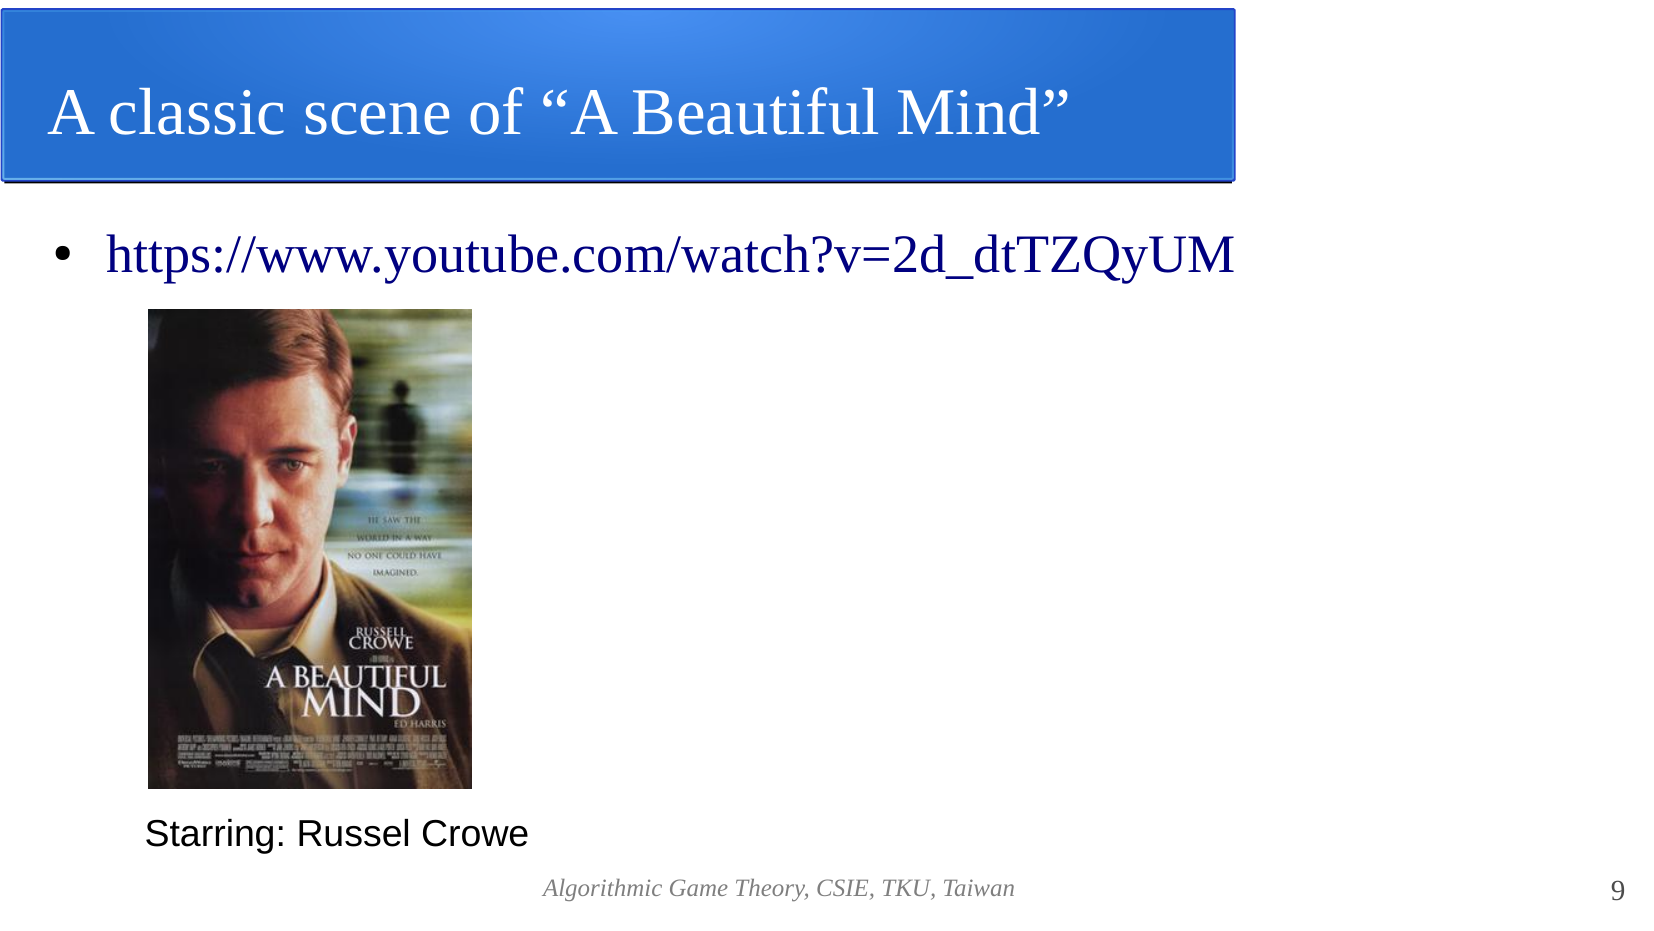

# A classic scene of “A Beautiful Mind”
https://www.youtube.com/watch?v=2d_dtTZQyUM
Starring: Russel Crowe
Algorithmic Game Theory, CSIE, TKU, Taiwan
9